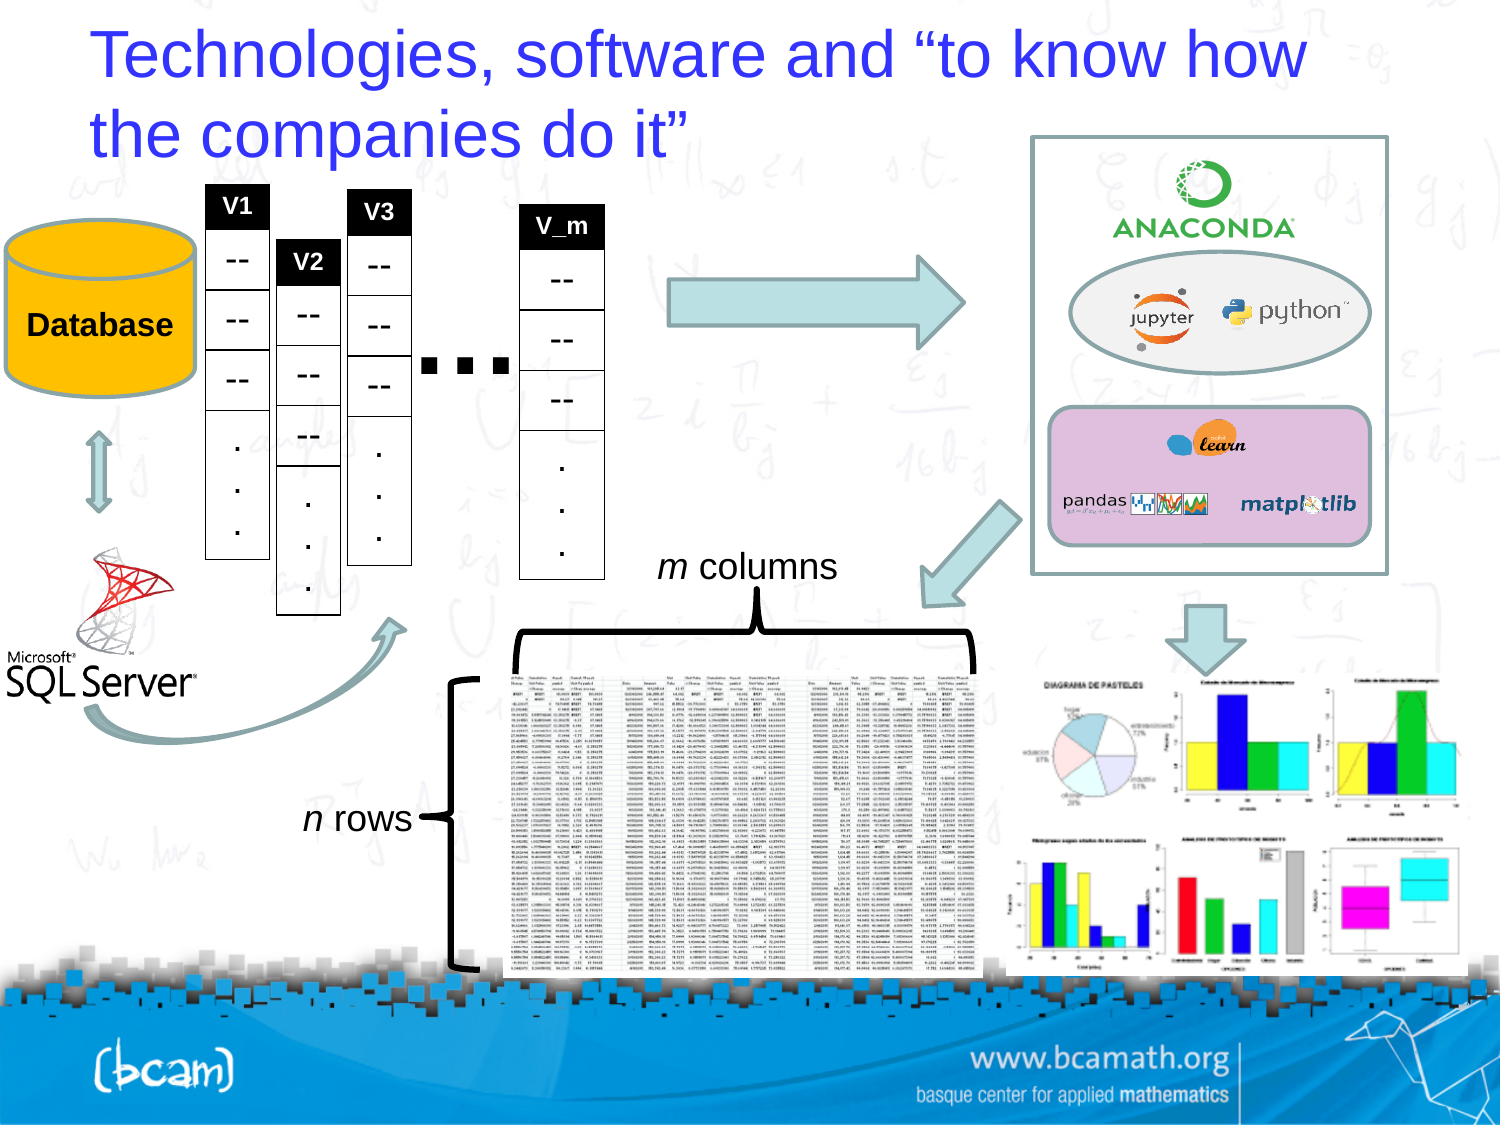

Technologies, software and “to know how the companies do it”
| V1 |
| --- |
| -- |
| -- |
| -- |
| . . . |
| V3 |
| --- |
| -- |
| -- |
| -- |
| . . . |
| V\_m |
| --- |
| -- |
| -- |
| -- |
| . . . |
Database
| V2 |
| --- |
| -- |
| -- |
| -- |
| . . . |
…
m columns
n rows